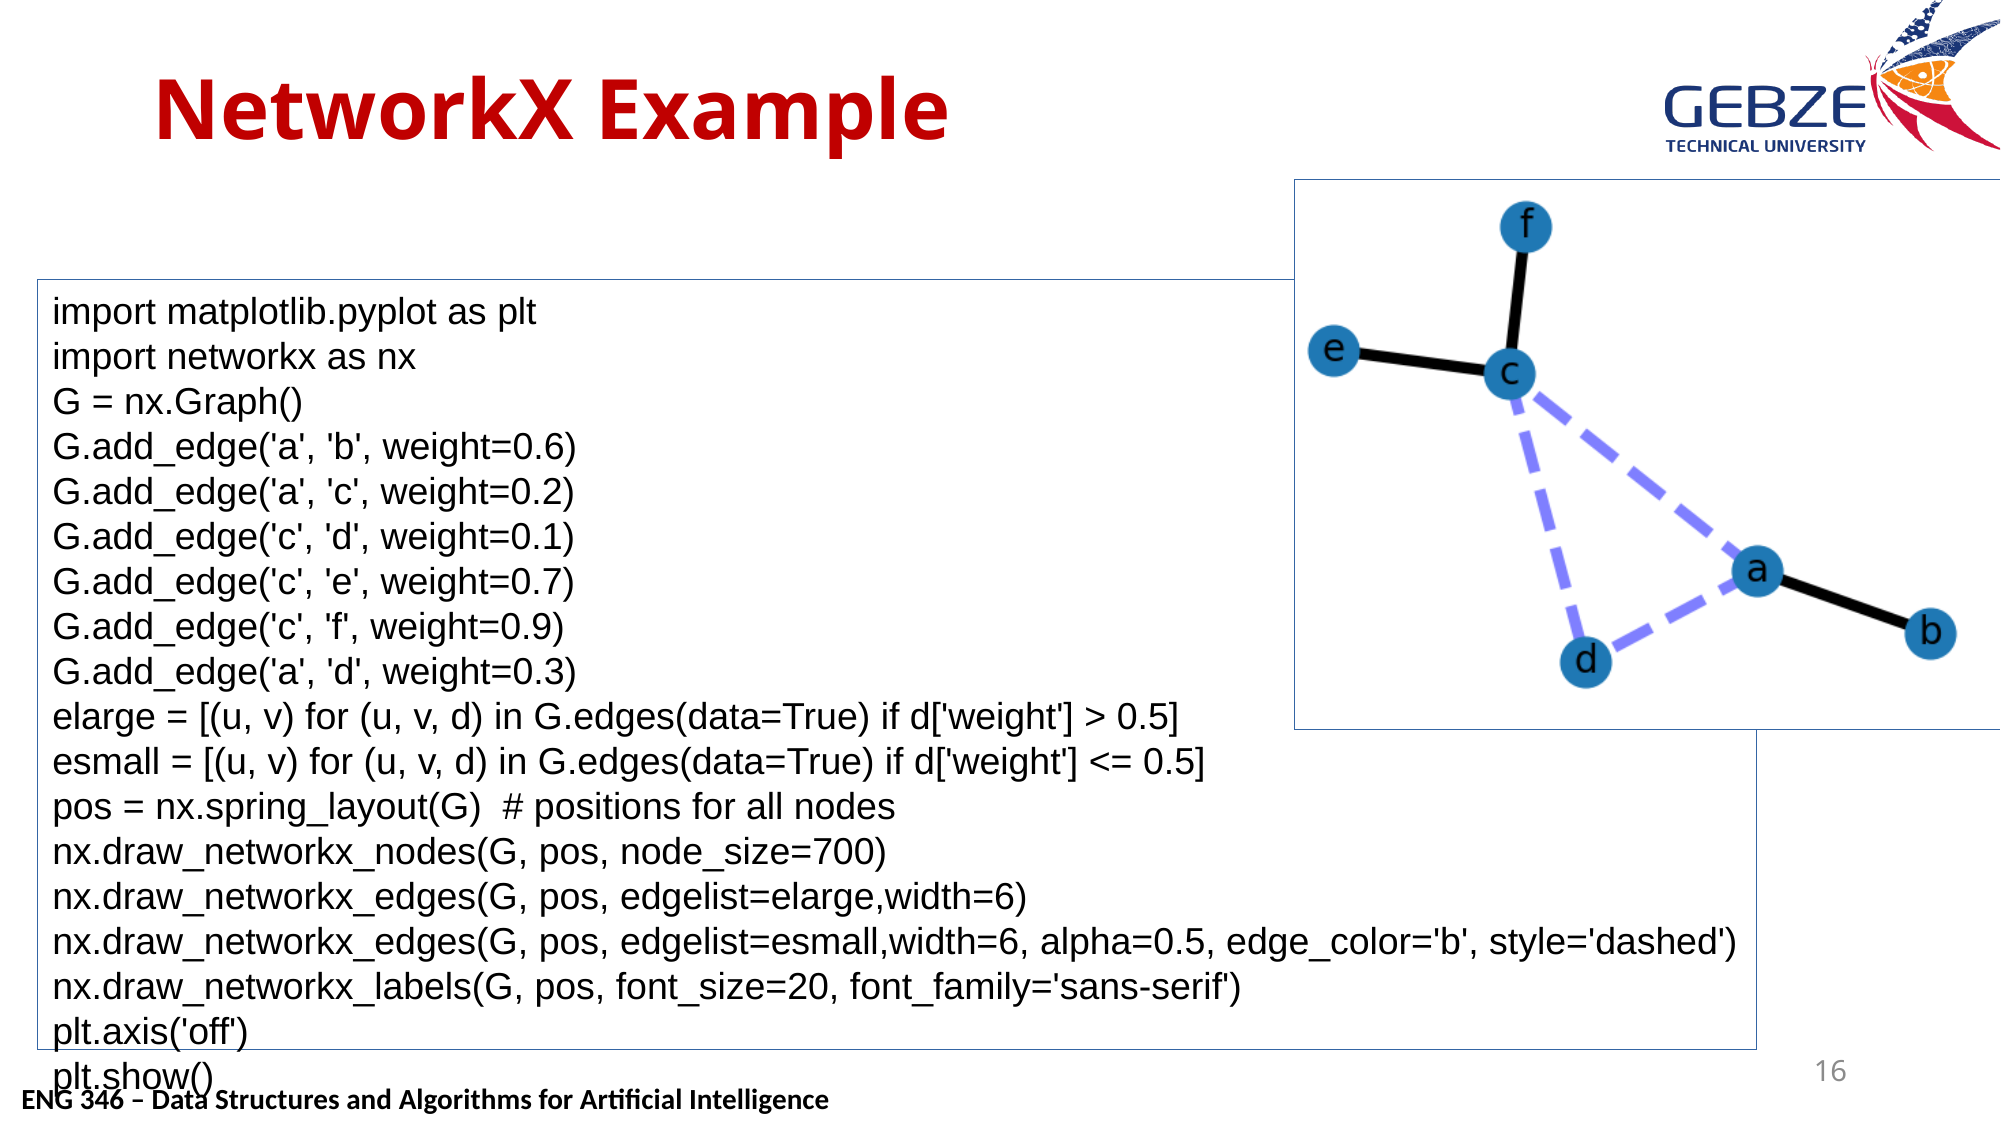

# NetworkX Example
import matplotlib.pyplot as plt
import networkx as nx
G = nx.Graph()
G.add_edge('a', 'b', weight=0.6)
G.add_edge('a', 'c', weight=0.2)
G.add_edge('c', 'd', weight=0.1)
G.add_edge('c', 'e', weight=0.7)
G.add_edge('c', 'f', weight=0.9)
G.add_edge('a', 'd', weight=0.3)
elarge = [(u, v) for (u, v, d) in G.edges(data=True) if d['weight'] > 0.5]
esmall = [(u, v) for (u, v, d) in G.edges(data=True) if d['weight'] <= 0.5]
pos = nx.spring_layout(G) # positions for all nodes
nx.draw_networkx_nodes(G, pos, node_size=700)
nx.draw_networkx_edges(G, pos, edgelist=elarge,width=6)
nx.draw_networkx_edges(G, pos, edgelist=esmall,width=6, alpha=0.5, edge_color='b', style='dashed')
nx.draw_networkx_labels(G, pos, font_size=20, font_family='sans-serif')
plt.axis('off')
plt.show()